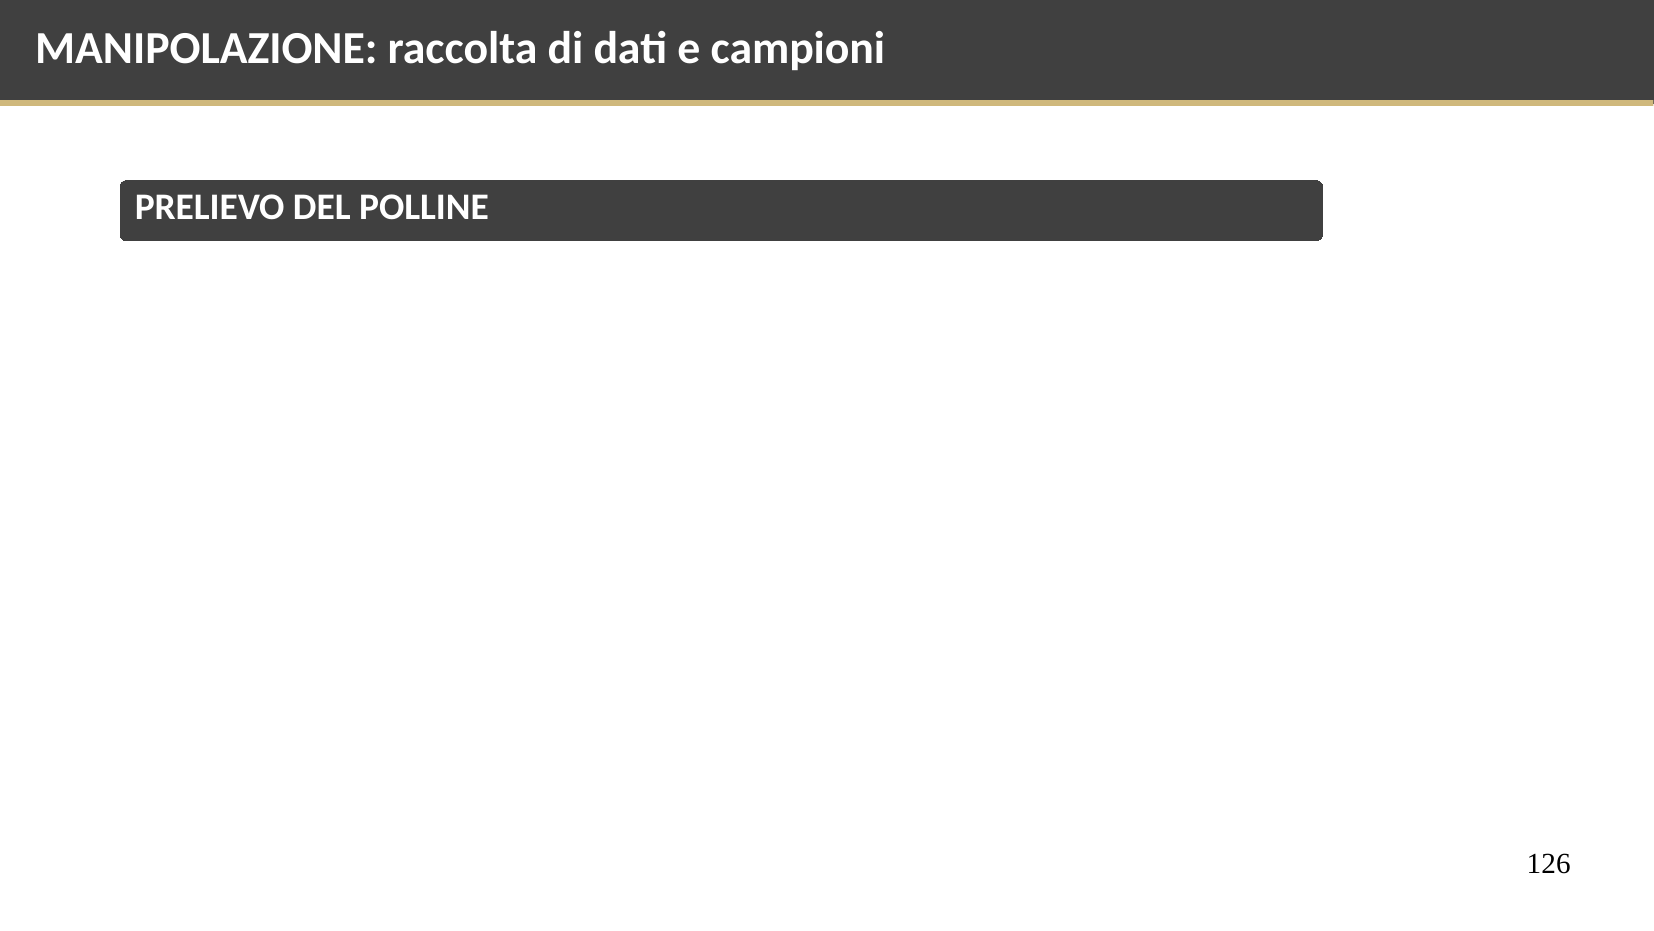

MANIPOLAZIONE: raccolta di dati e campioni
PRELIEVO DEL POLLINE
126